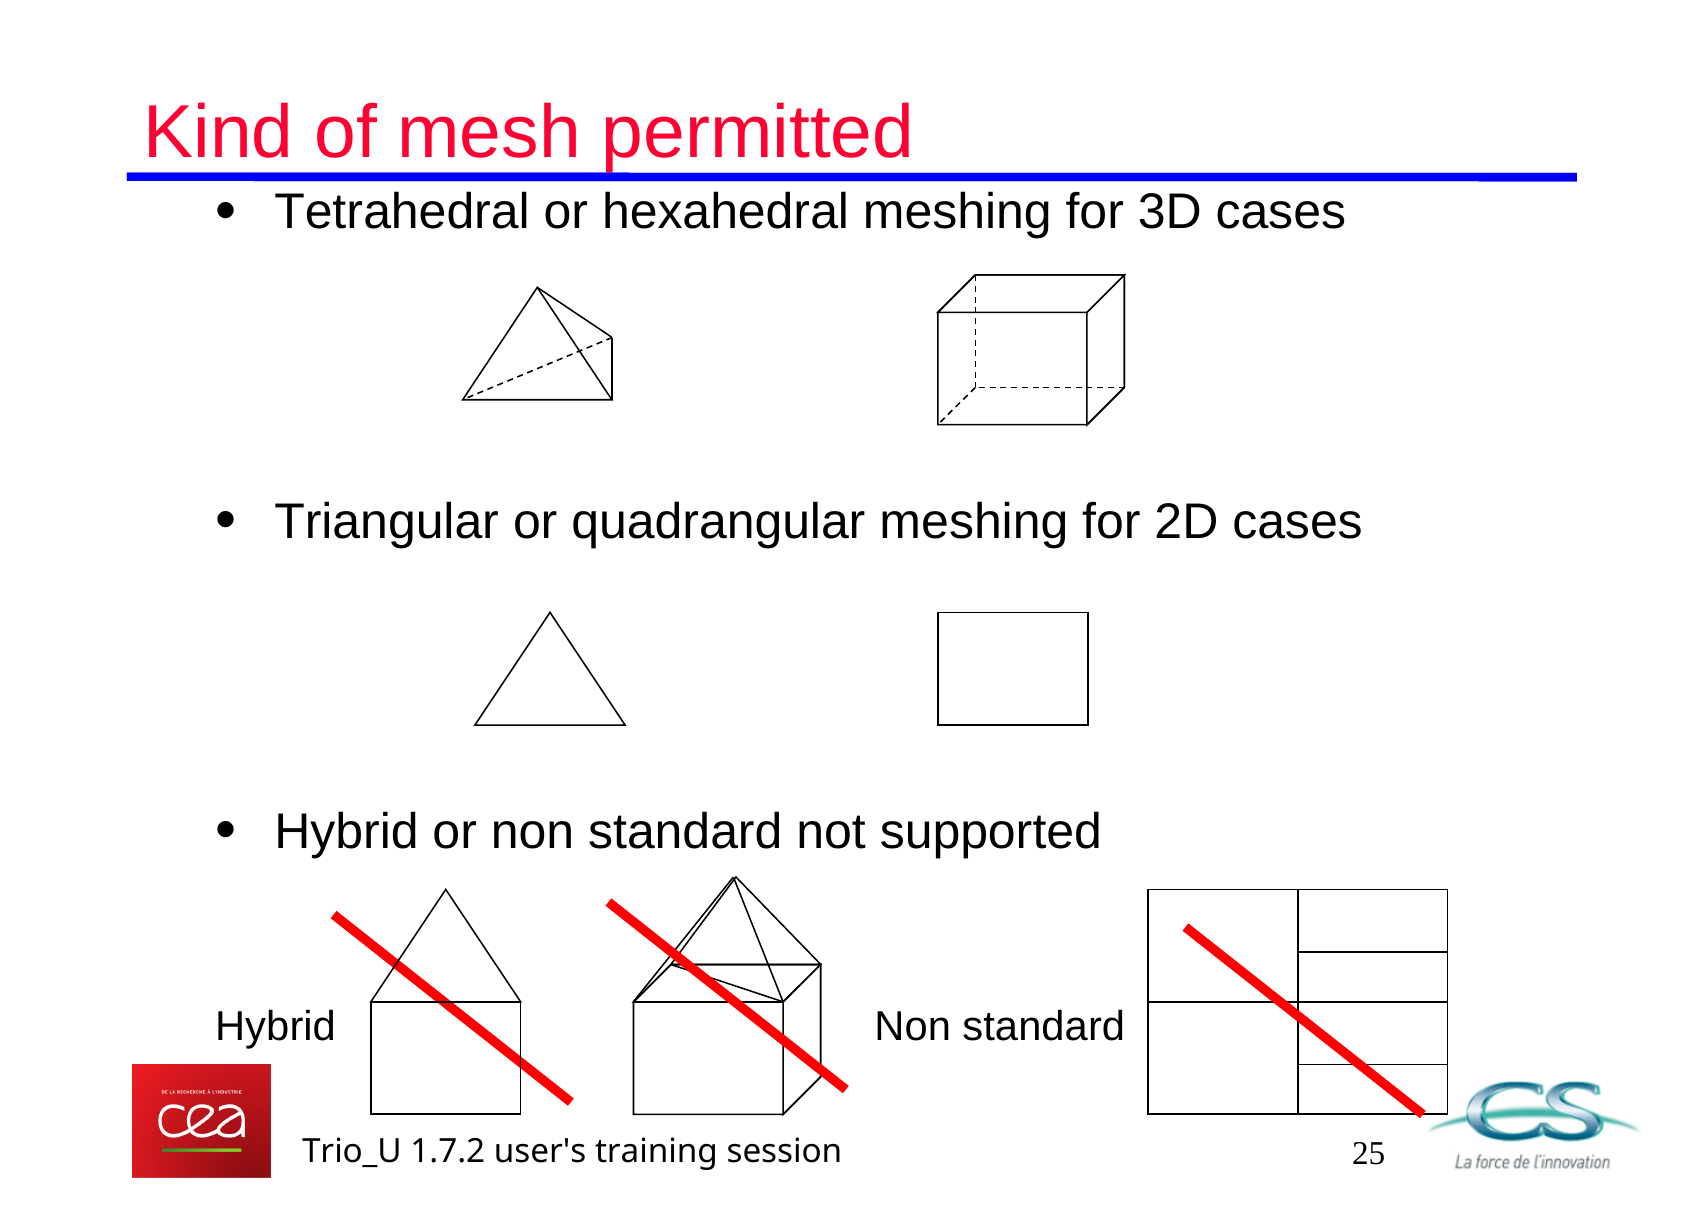

# Kind of mesh permitted
Tetrahedral or hexahedral meshing for 3D cases
Triangular or quadrangular meshing for 2D cases
Hybrid or non standard not supported
Hybrid				Non standard
Trio_U 1.7.2 user's training session
25